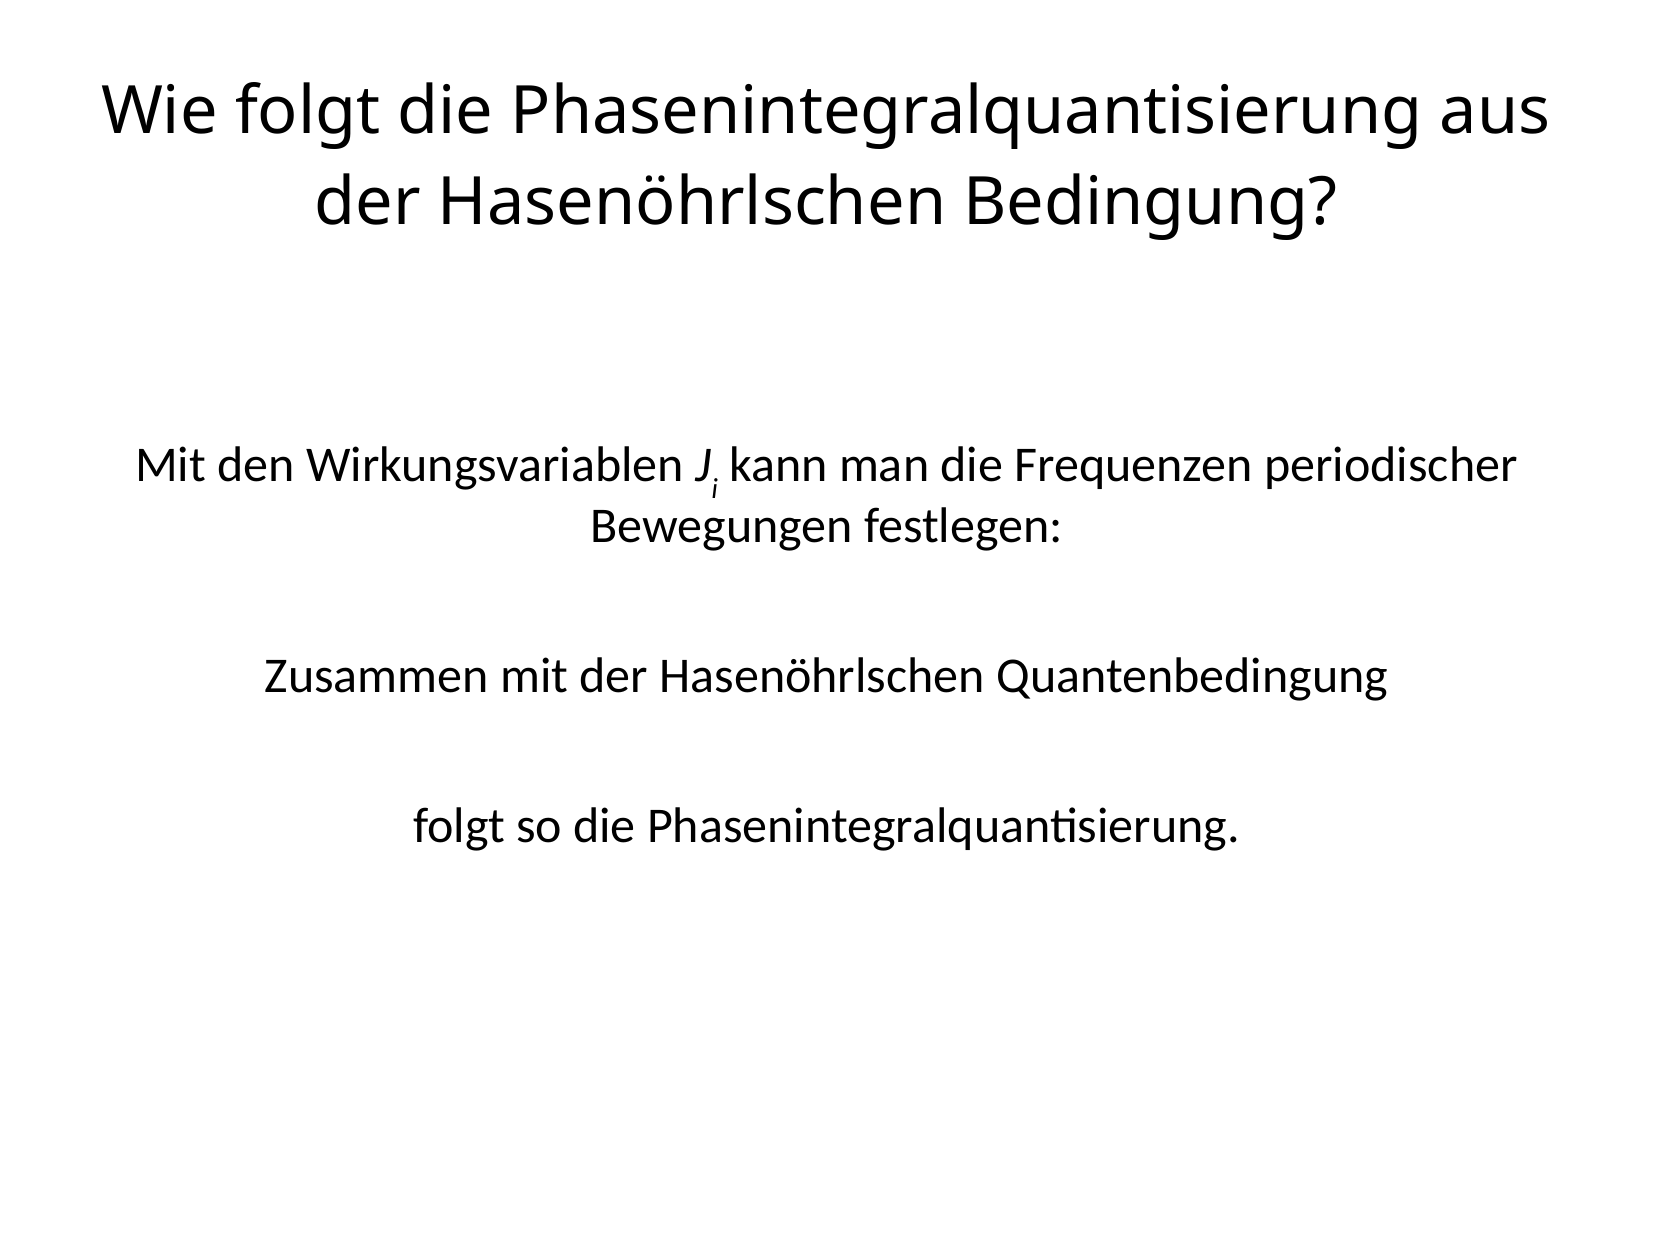

# Wie folgt die Phasenintegralquantisierung aus der Hasenöhrlschen Bedingung?
Mit den Wirkungsvariablen Ji kann man die Frequenzen periodischer Bewegungen festlegen:
Zusammen mit der Hasenöhrlschen Quantenbedingung
folgt so die Phasenintegralquantisierung.